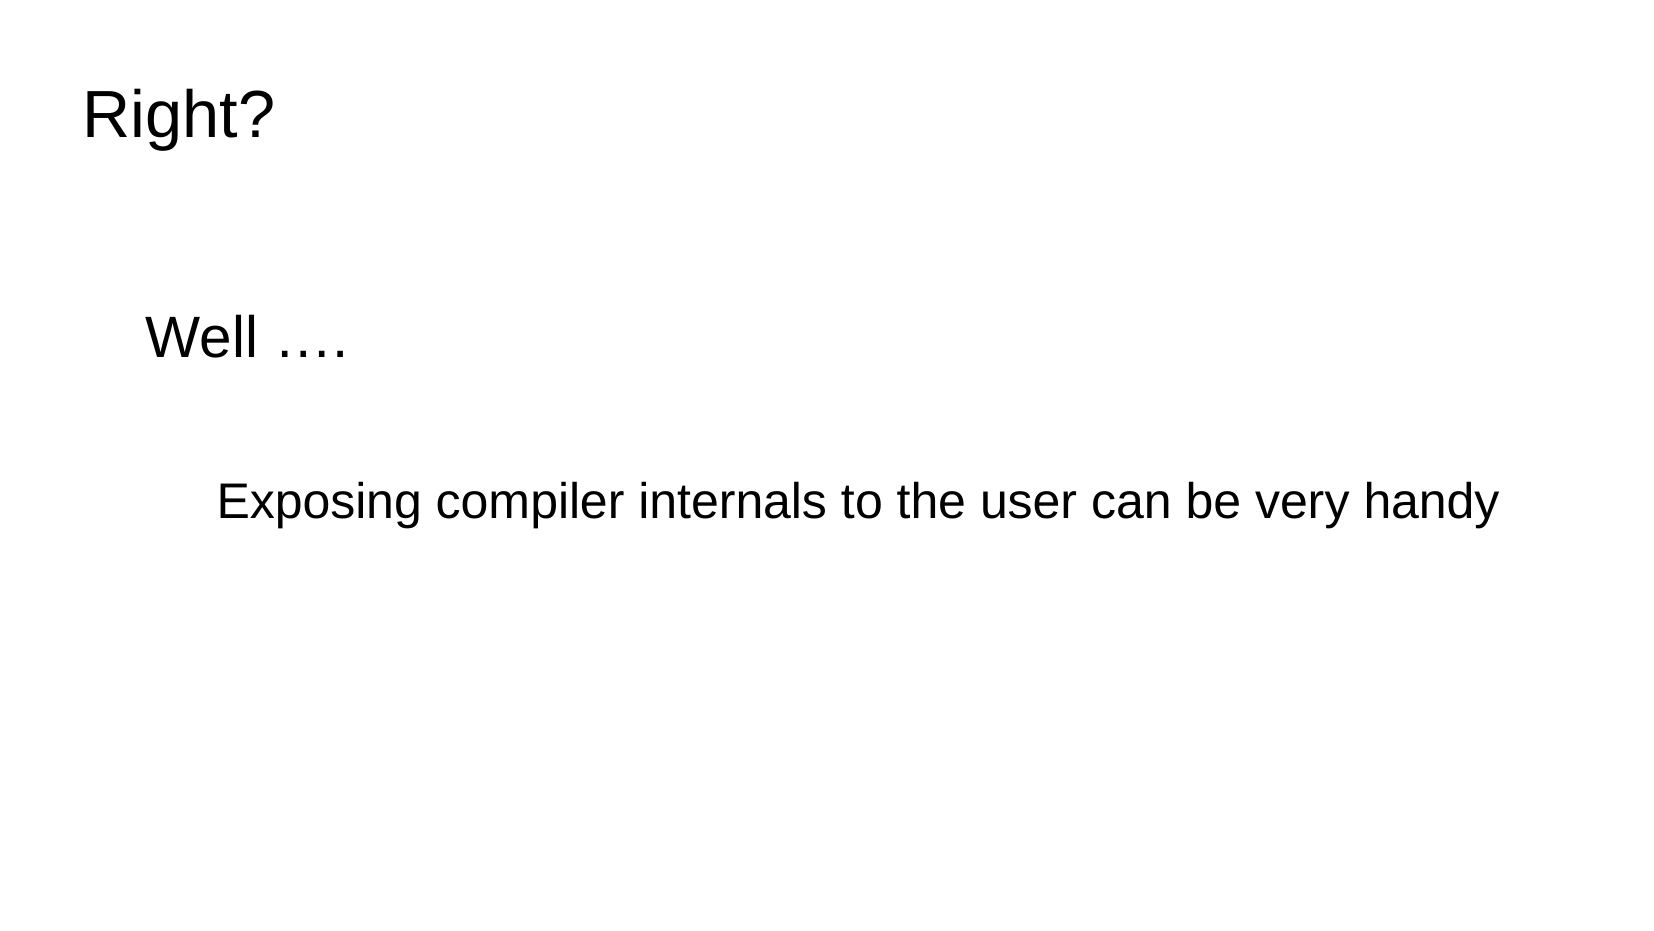

# Right?
Well ….
Exposing compiler internals to the user can be very handy